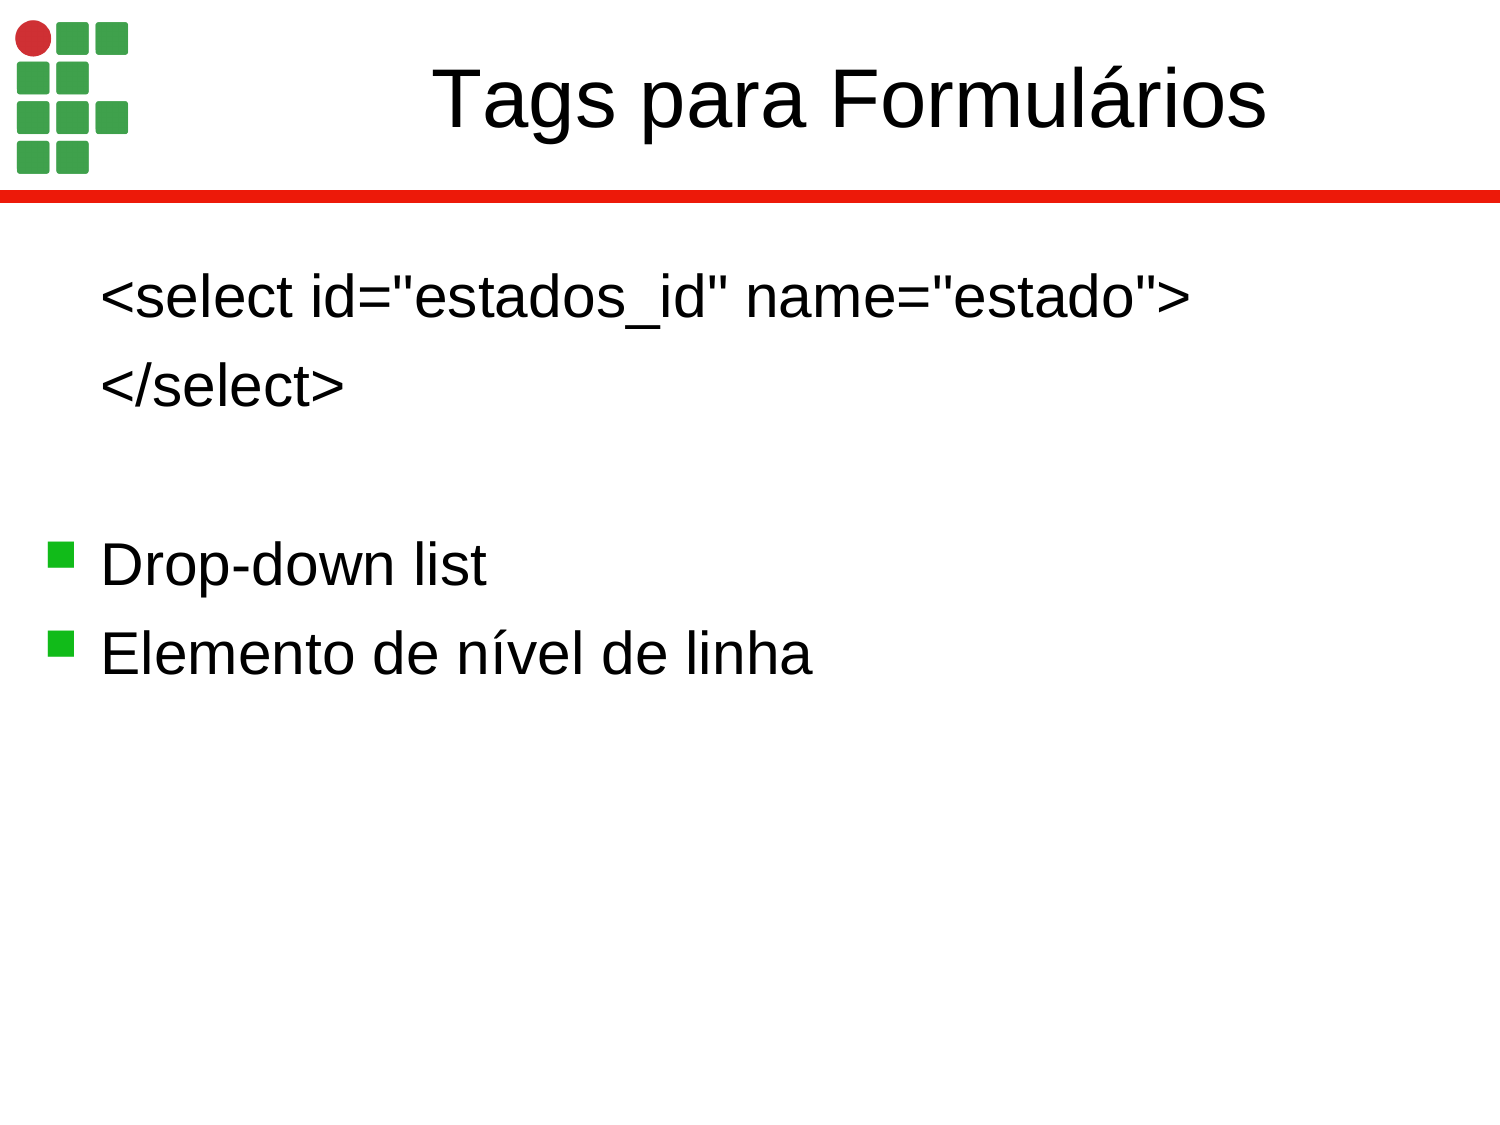

# Tags para Formulários
<select id="estados_id" name="estado">
</select>
Drop-down list
Elemento de nível de linha